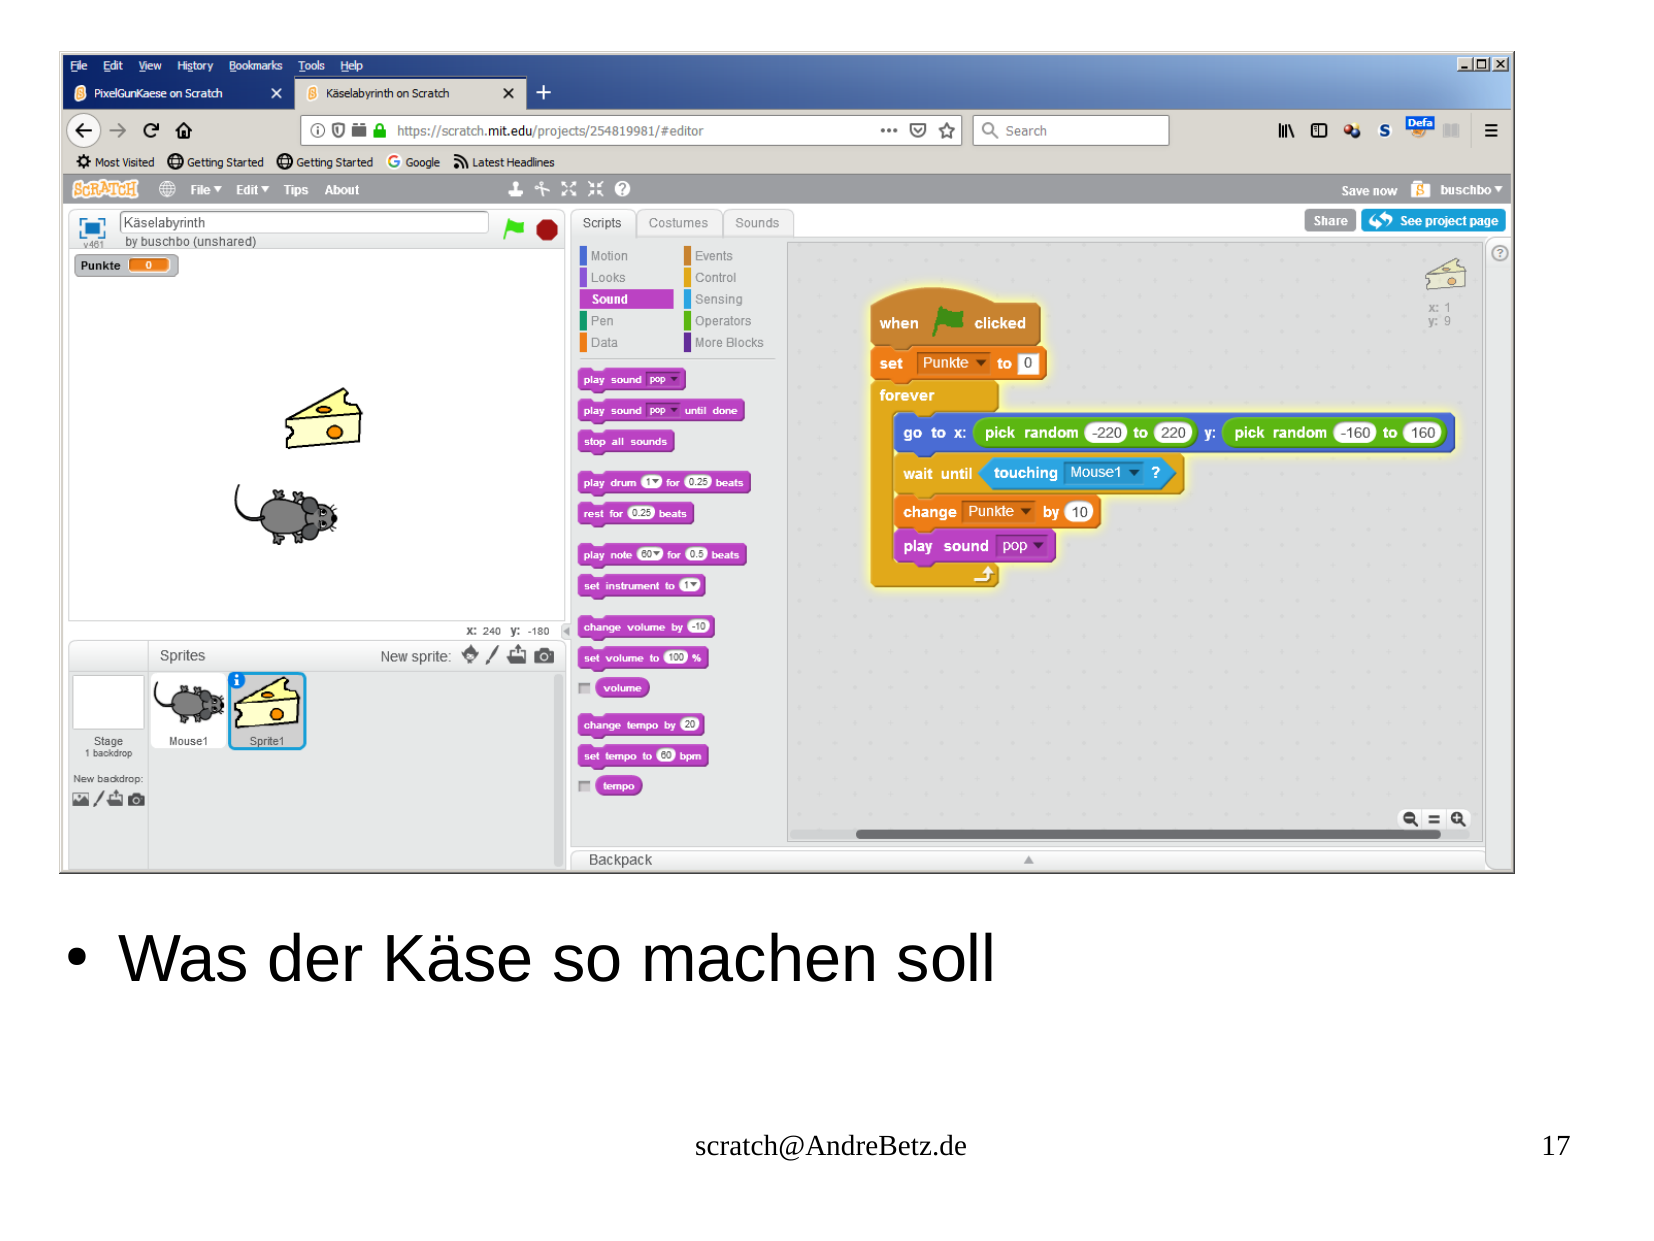

# Was der Käse so machen soll
 scratch@AndreBetz.de
17